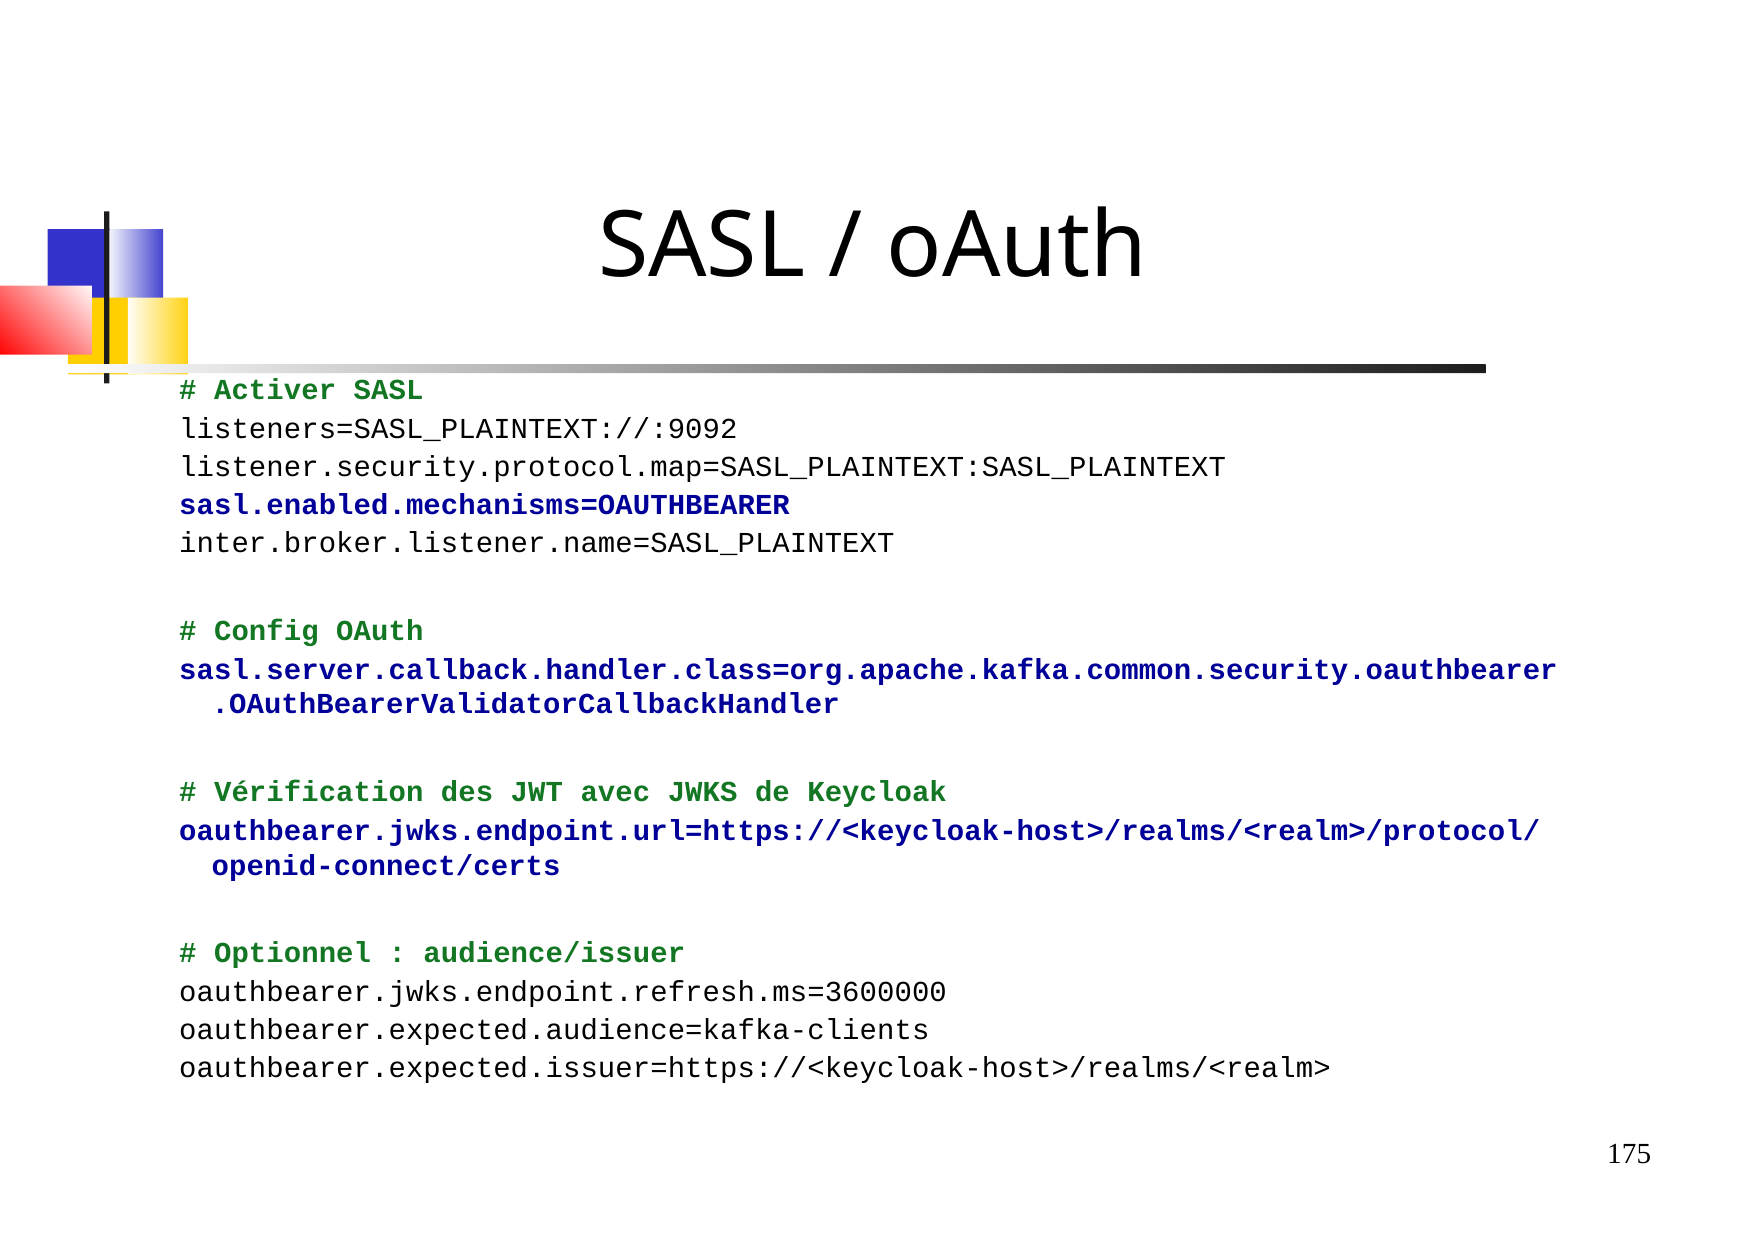

# SASL / oAuth
# Activer SASL
listeners=SASL_PLAINTEXT://:9092
listener.security.protocol.map=SASL_PLAINTEXT:SASL_PLAINTEXT
sasl.enabled.mechanisms=OAUTHBEARER
inter.broker.listener.name=SASL_PLAINTEXT
# Config OAuth
sasl.server.callback.handler.class=org.apache.kafka.common.security.oauthbearer.OAuthBearerValidatorCallbackHandler
# Vérification des JWT avec JWKS de Keycloak
oauthbearer.jwks.endpoint.url=https://<keycloak-host>/realms/<realm>/protocol/openid-connect/certs
# Optionnel : audience/issuer
oauthbearer.jwks.endpoint.refresh.ms=3600000
oauthbearer.expected.audience=kafka-clients
oauthbearer.expected.issuer=https://<keycloak-host>/realms/<realm>